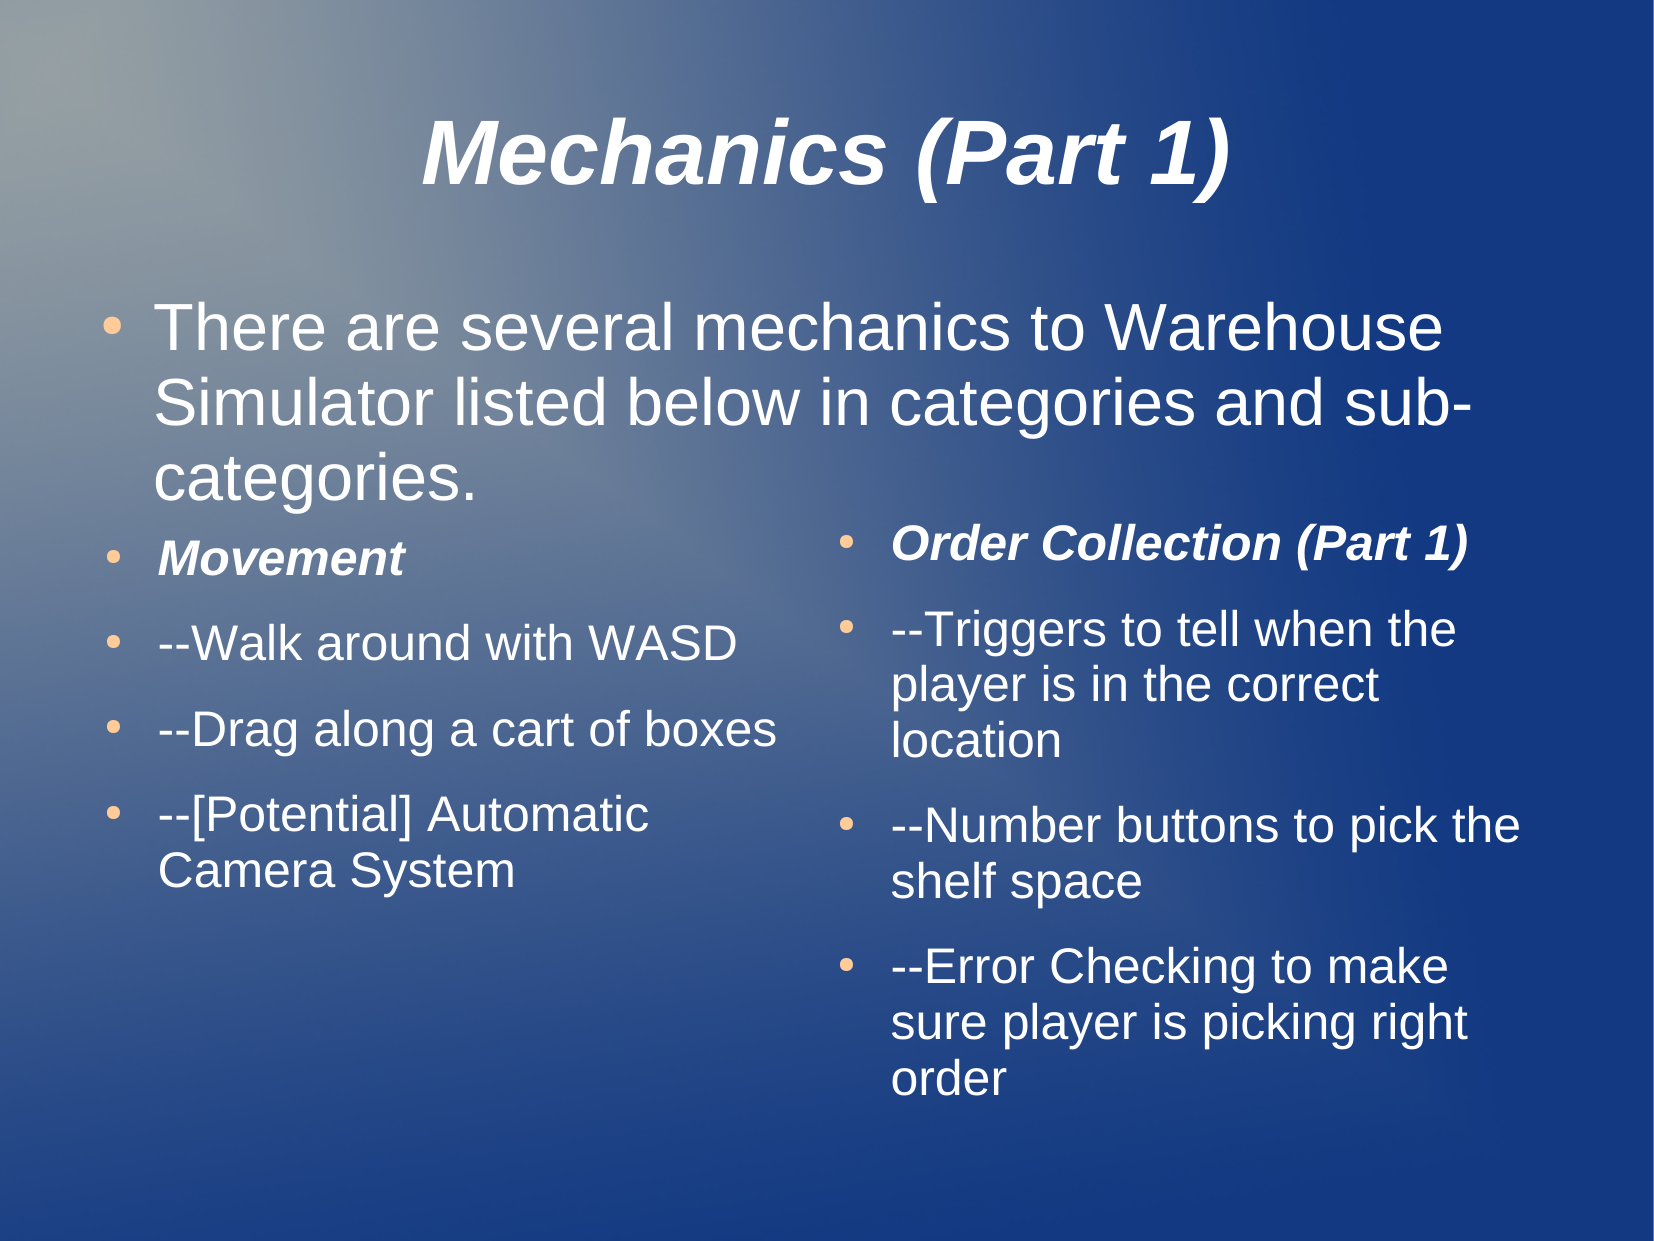

# Mechanics (Part 1)
There are several mechanics to Warehouse Simulator listed below in categories and sub-categories.
Order Collection (Part 1)
--Triggers to tell when the player is in the correct location
--Number buttons to pick the shelf space
--Error Checking to make sure player is picking right order
Movement
--Walk around with WASD
--Drag along a cart of boxes
--[Potential] Automatic Camera System